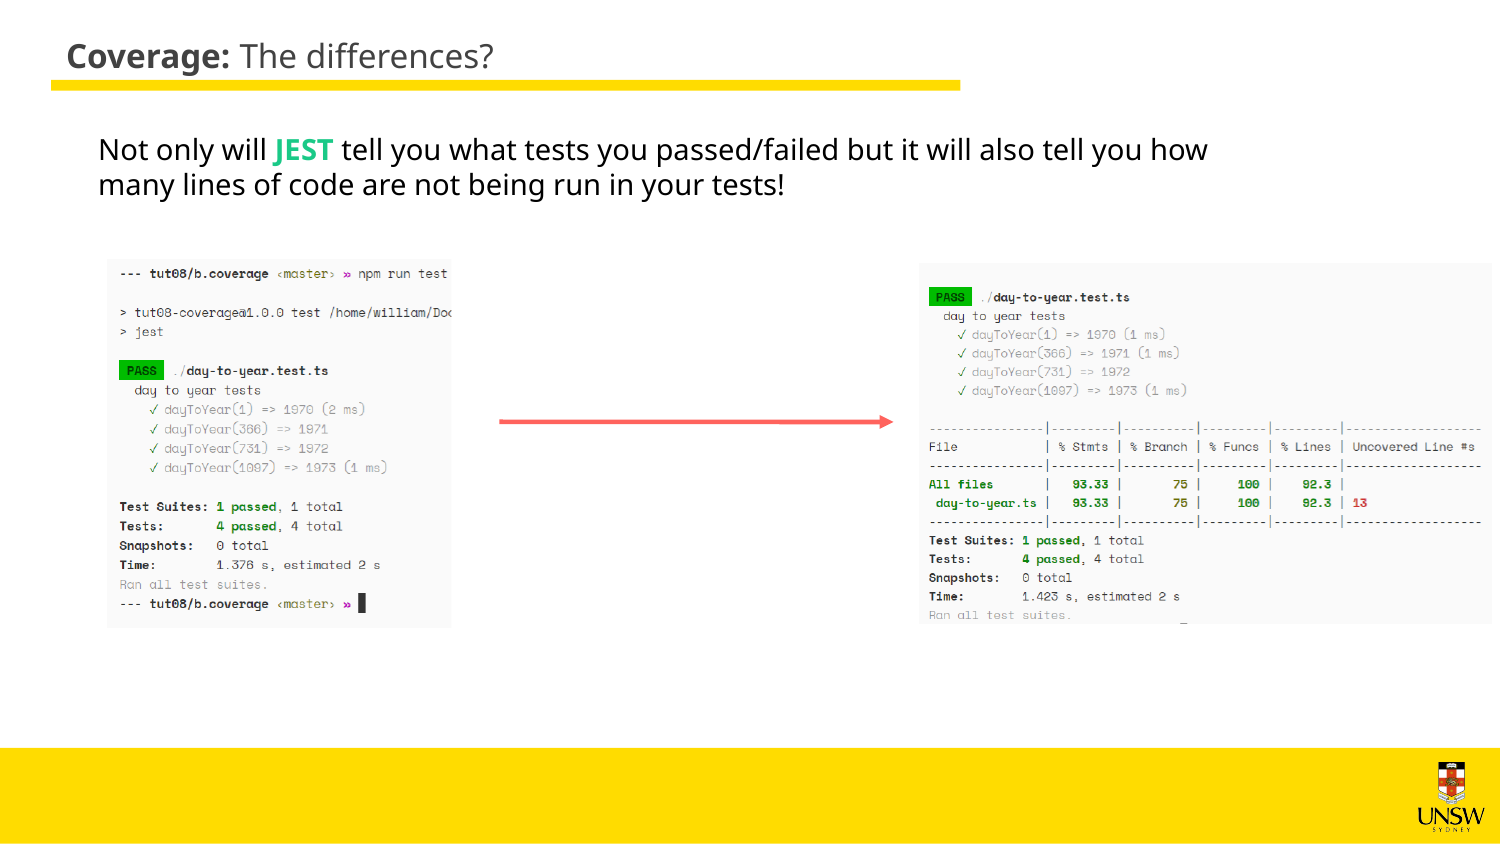

Coverage: The differences?
Not only will JEST tell you what tests you passed/failed but it will also tell you how many lines of code are not being run in your tests!